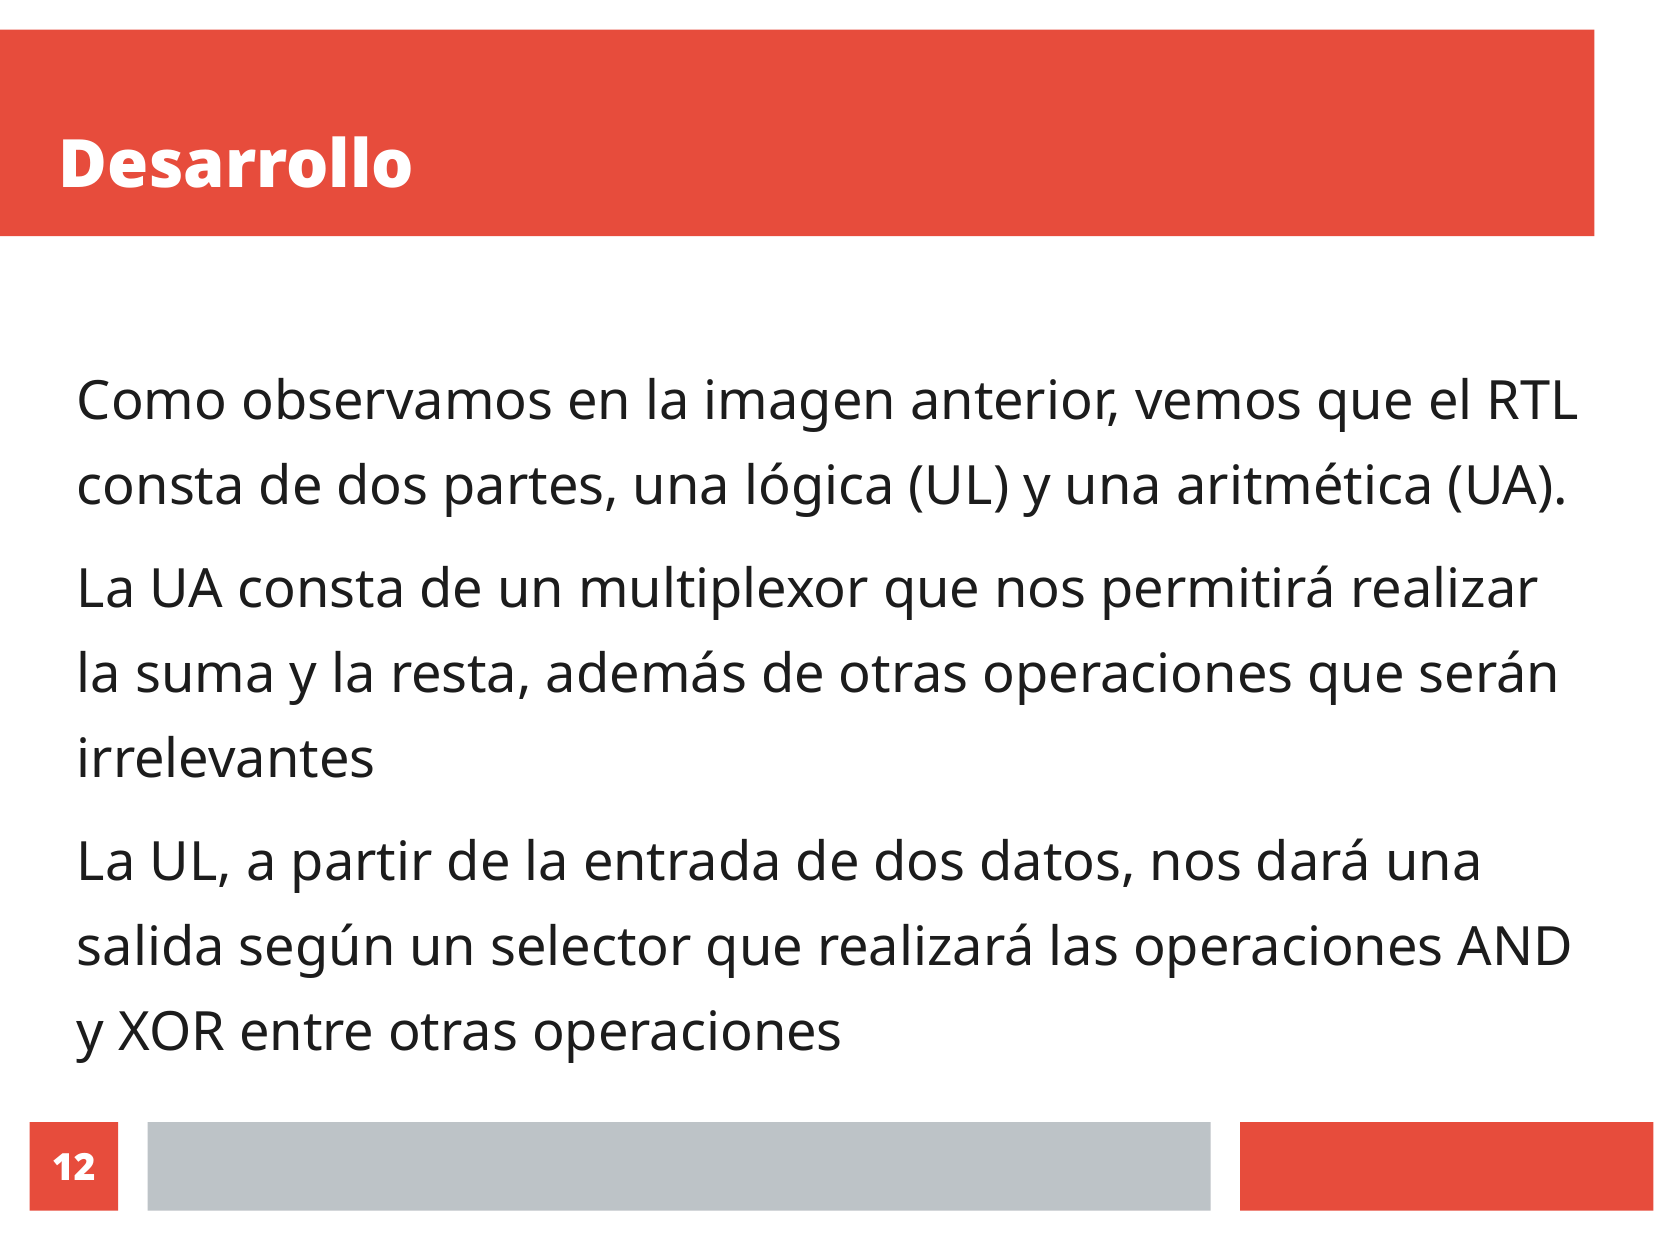

# Desarrollo
Como observamos en la imagen anterior, vemos que el RTL consta de dos partes, una lógica (UL) y una aritmética (UA).
La UA consta de un multiplexor que nos permitirá realizar la suma y la resta, además de otras operaciones que serán irrelevantes
La UL, a partir de la entrada de dos datos, nos dará una salida según un selector que realizará las operaciones AND y XOR entre otras operaciones
12